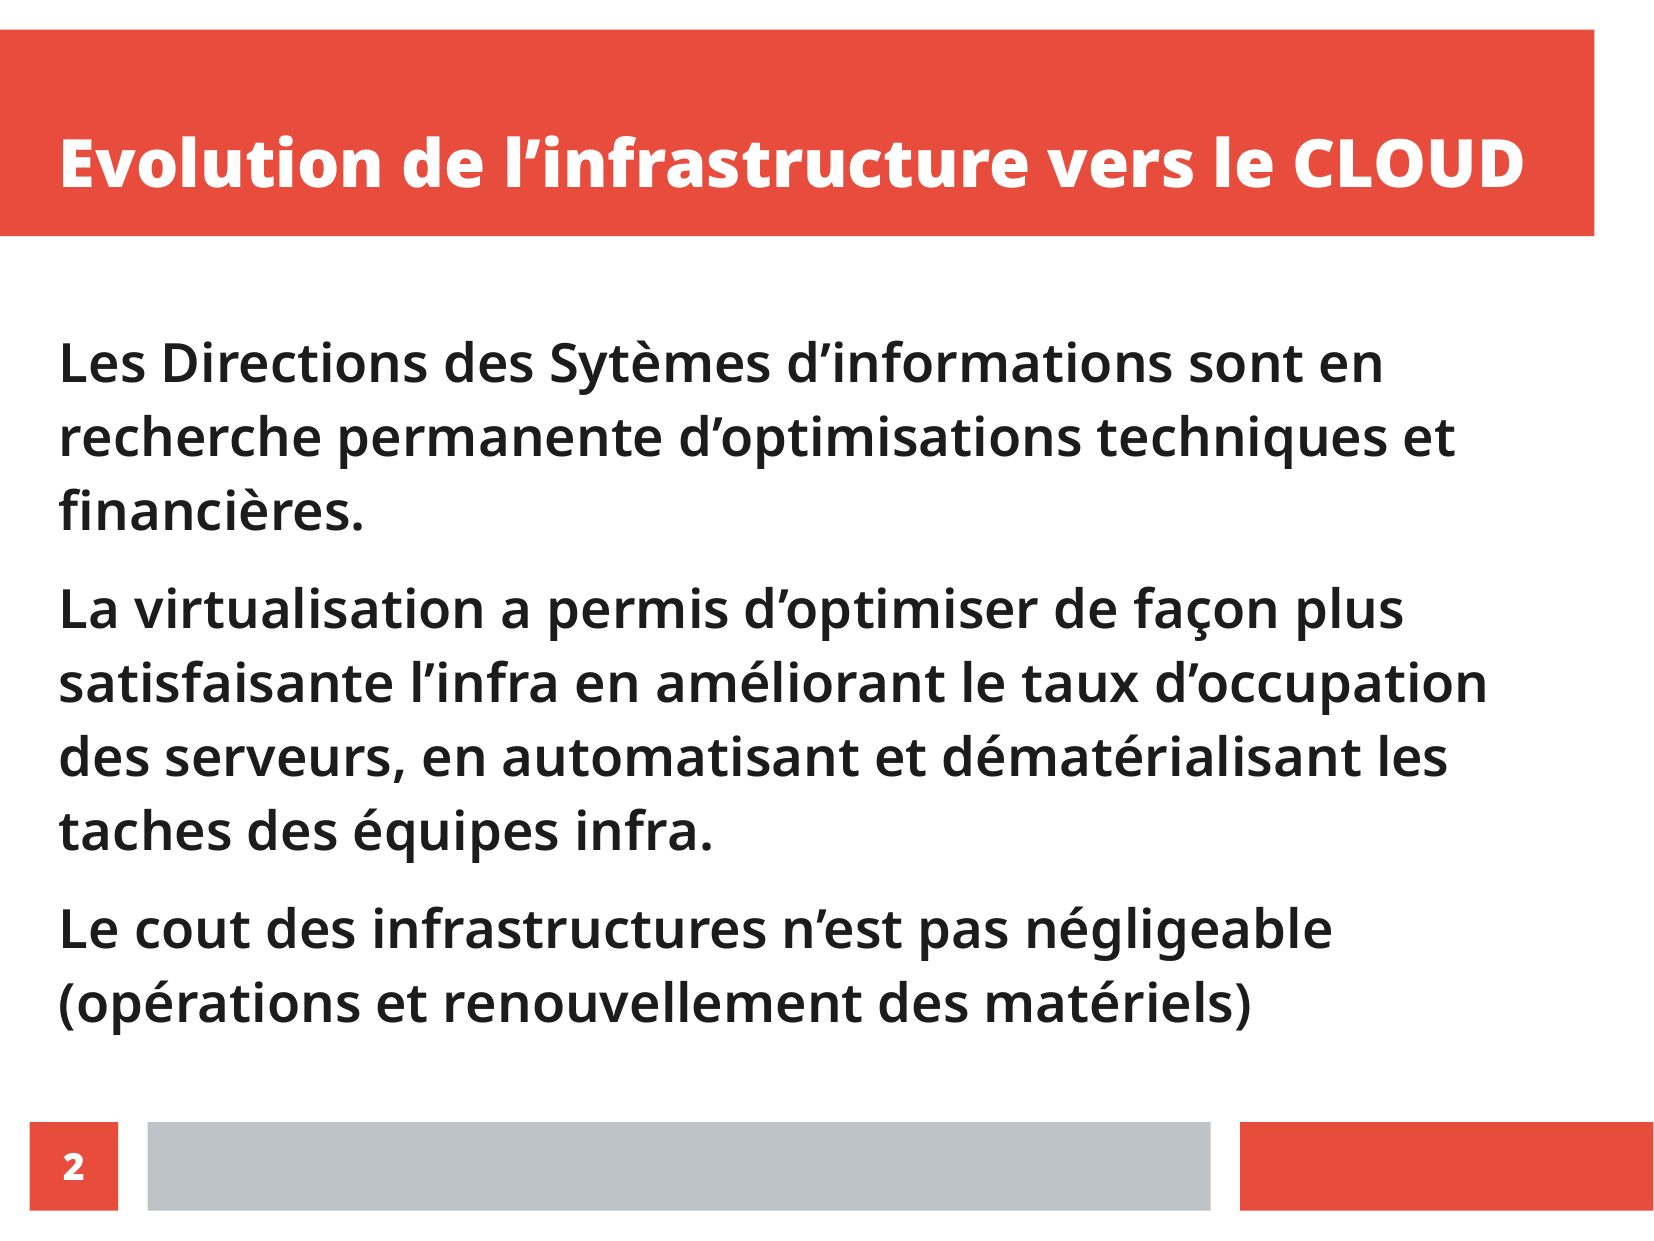

# Evolution de l’infrastructure vers le CLOUD
Les Directions des Sytèmes d’informations sont en recherche permanente d’optimisations techniques et financières.
La virtualisation a permis d’optimiser de façon plus satisfaisante l’infra en améliorant le taux d’occupation des serveurs, en automatisant et dématérialisant les taches des équipes infra.
Le cout des infrastructures n’est pas négligeable (opérations et renouvellement des matériels)
2